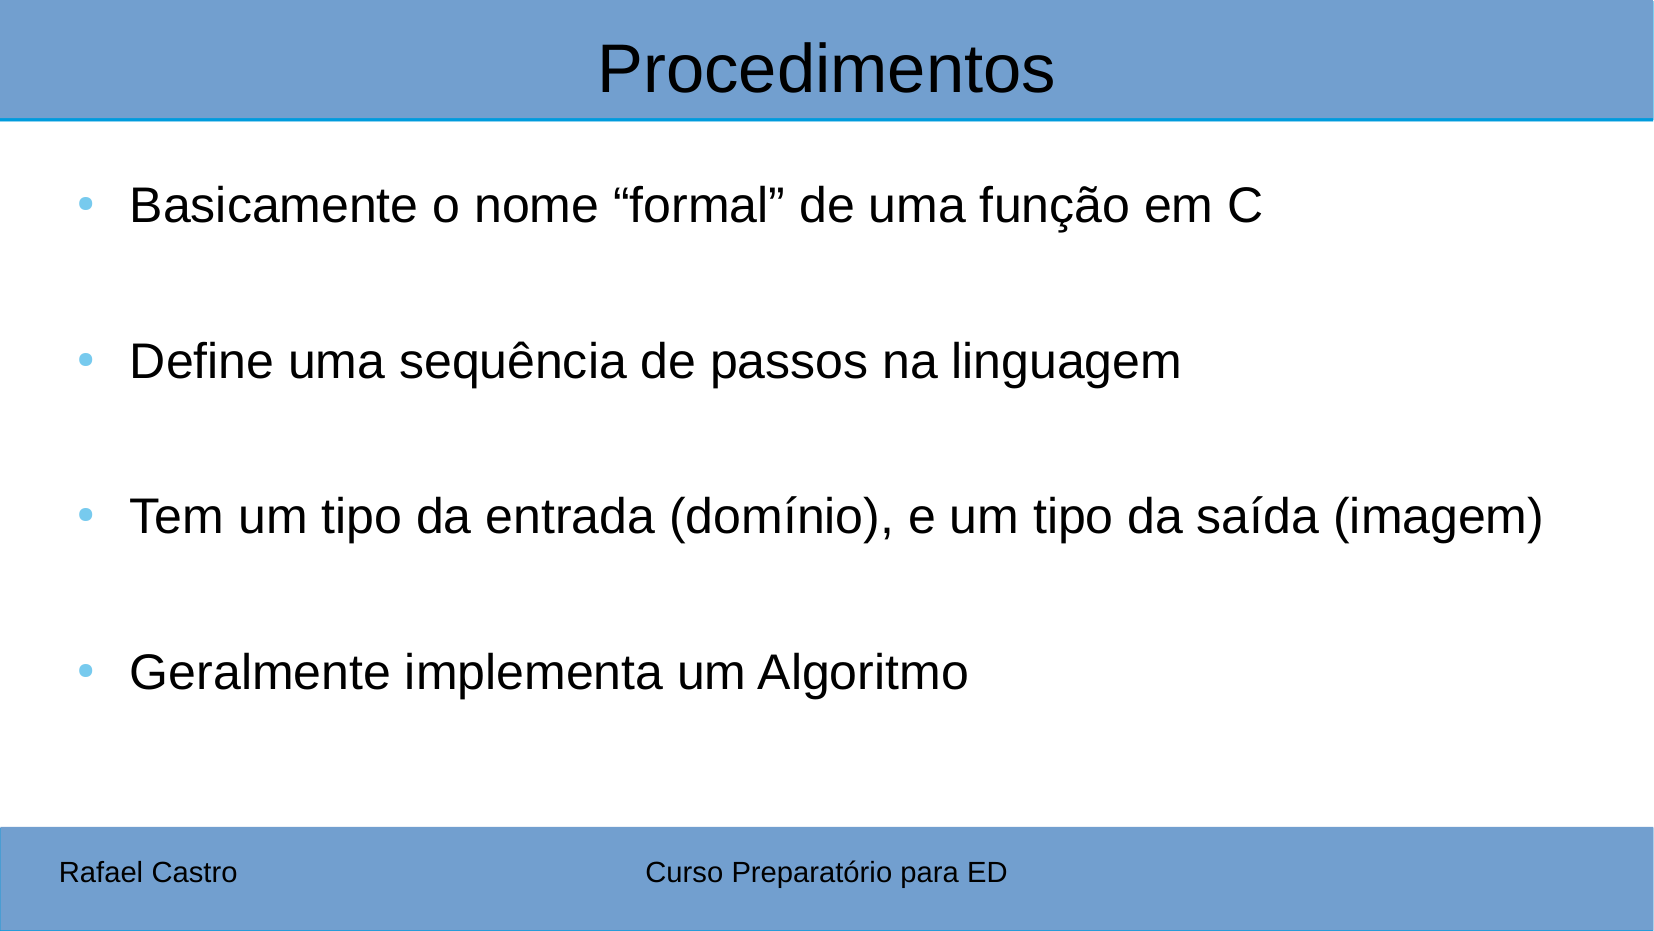

# Procedimentos
Basicamente o nome “formal” de uma função em C
Define uma sequência de passos na linguagem
Tem um tipo da entrada (domínio), e um tipo da saída (imagem)
Geralmente implementa um Algoritmo
Curso Preparatório para ED